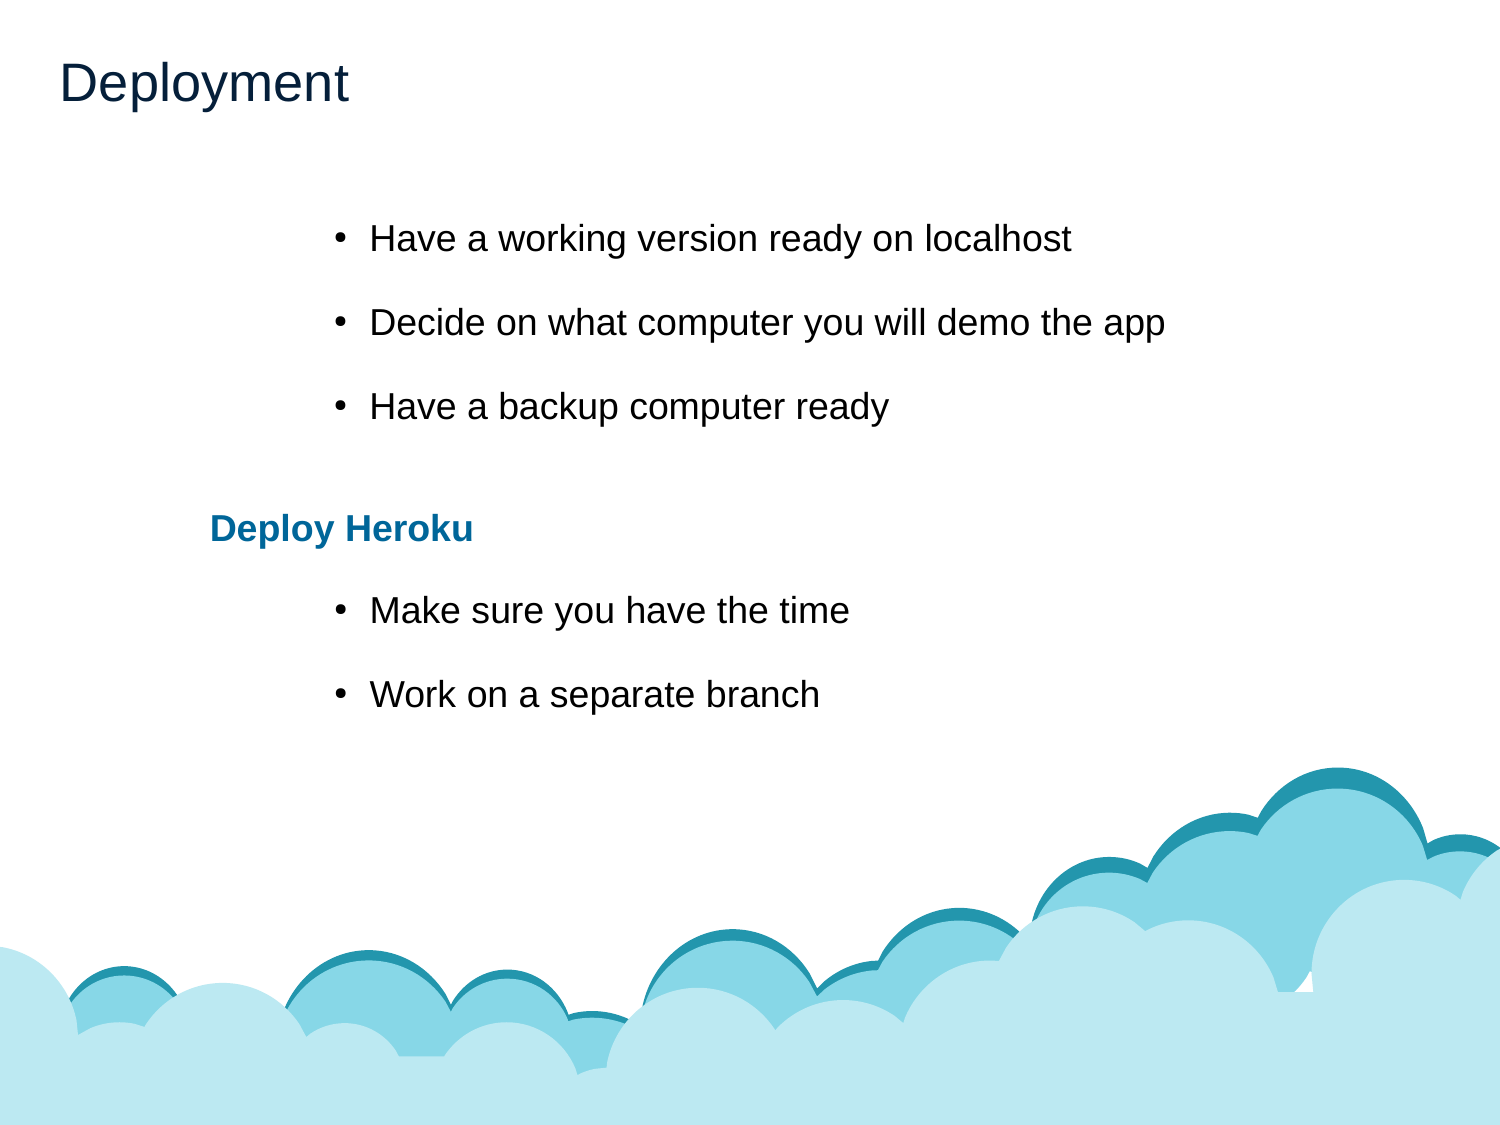

Deployment
Have a working version ready on localhost
Decide on what computer you will demo the app
Have a backup computer ready
Deploy Heroku
Make sure you have the time
Work on a separate branch